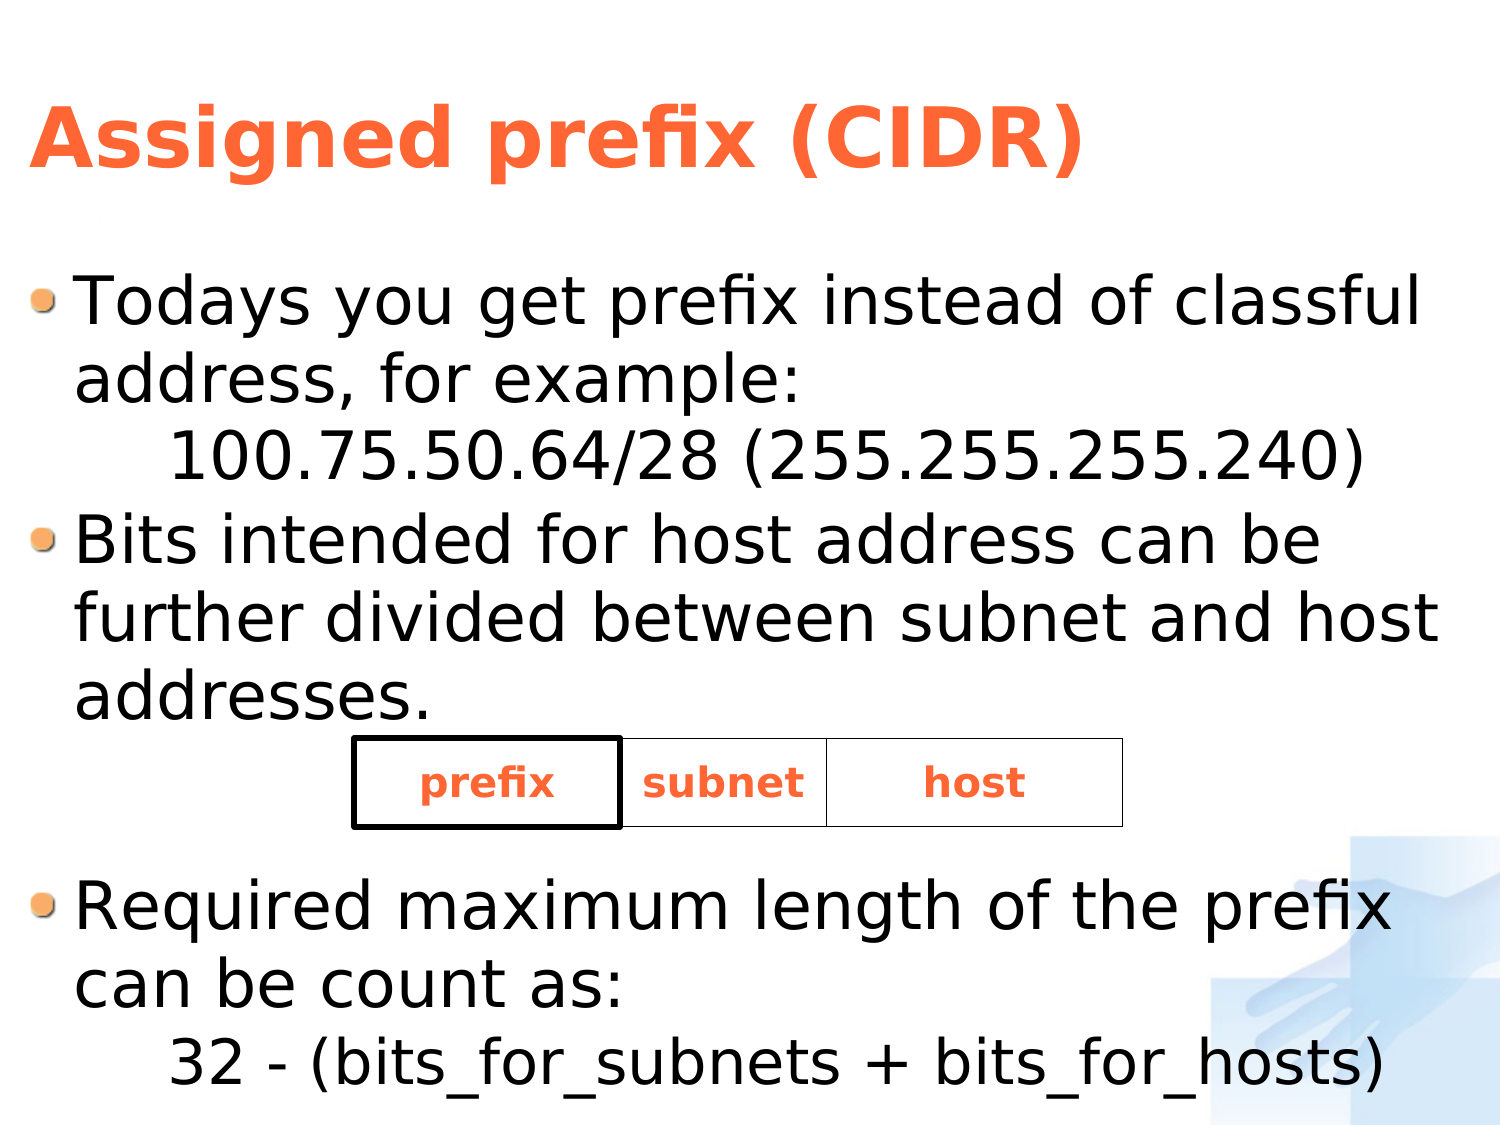

# Assigned prefix (CIDR)
Todays you get prefix instead of classful address, for example:
	100.75.50.64/28 (255.255.255.240)
Bits intended for host address can be further divided between subnet and host addresses.
Required maximum length of the prefix can be count as:
	32 - (bits_for_subnets + bits_for_hosts)
prefix
subnet
host